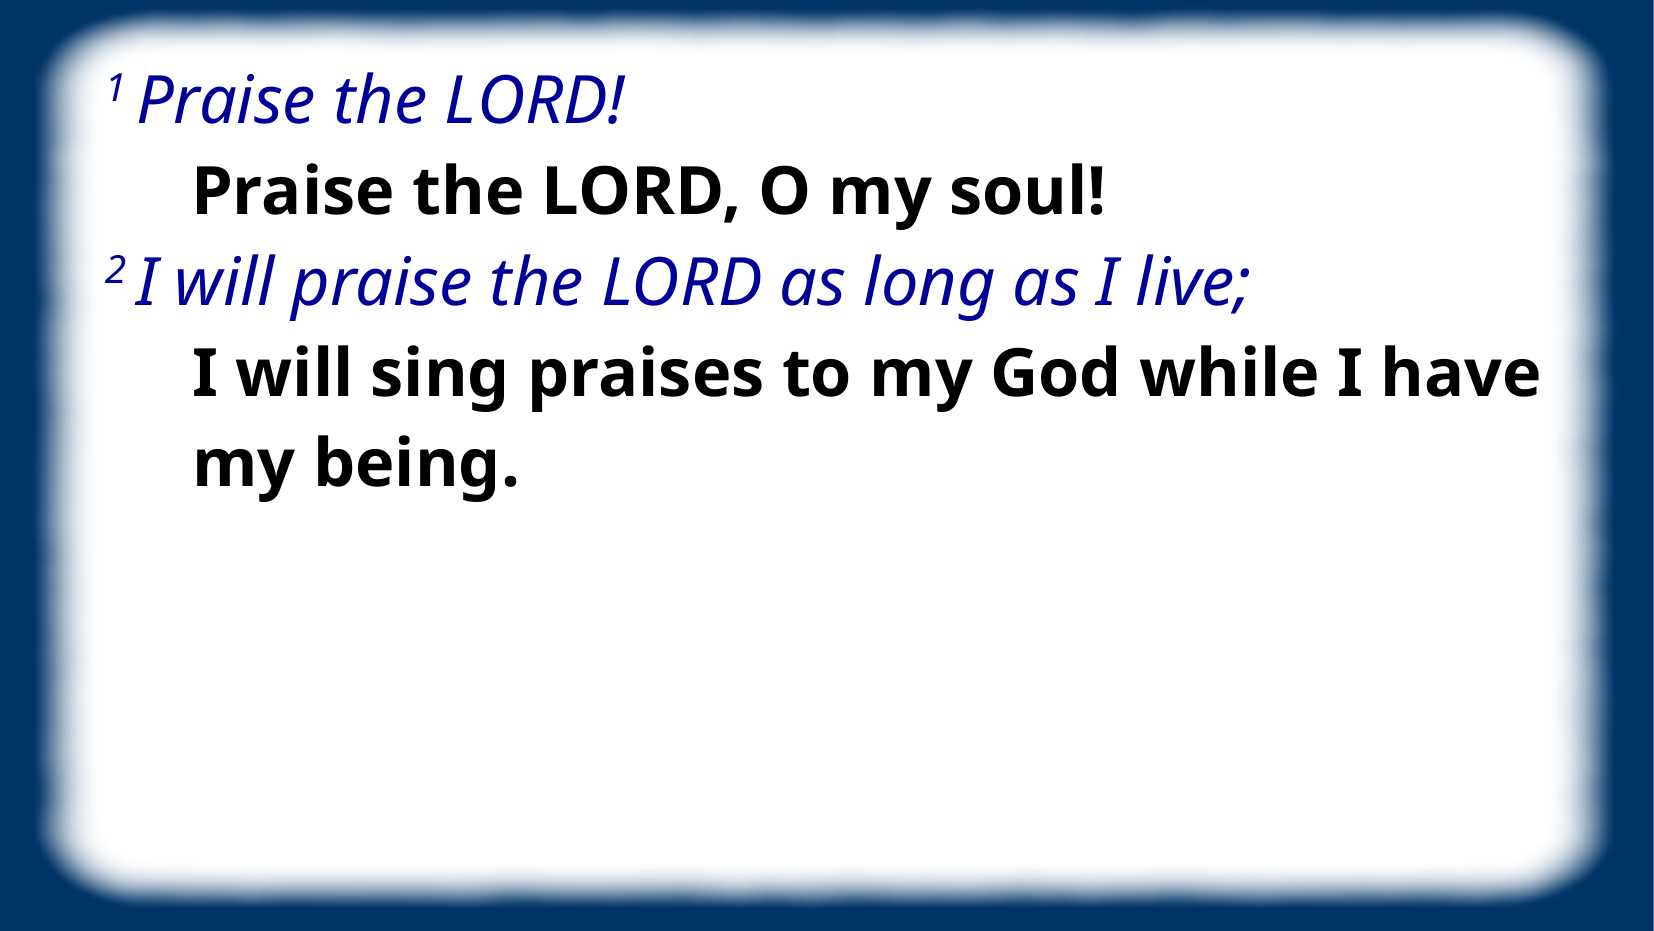

1 Praise the LORD!
 Praise the LORD, O my soul!
2 I will praise the LORD as long as I live;
 I will sing praises to my God while I have
 my being.